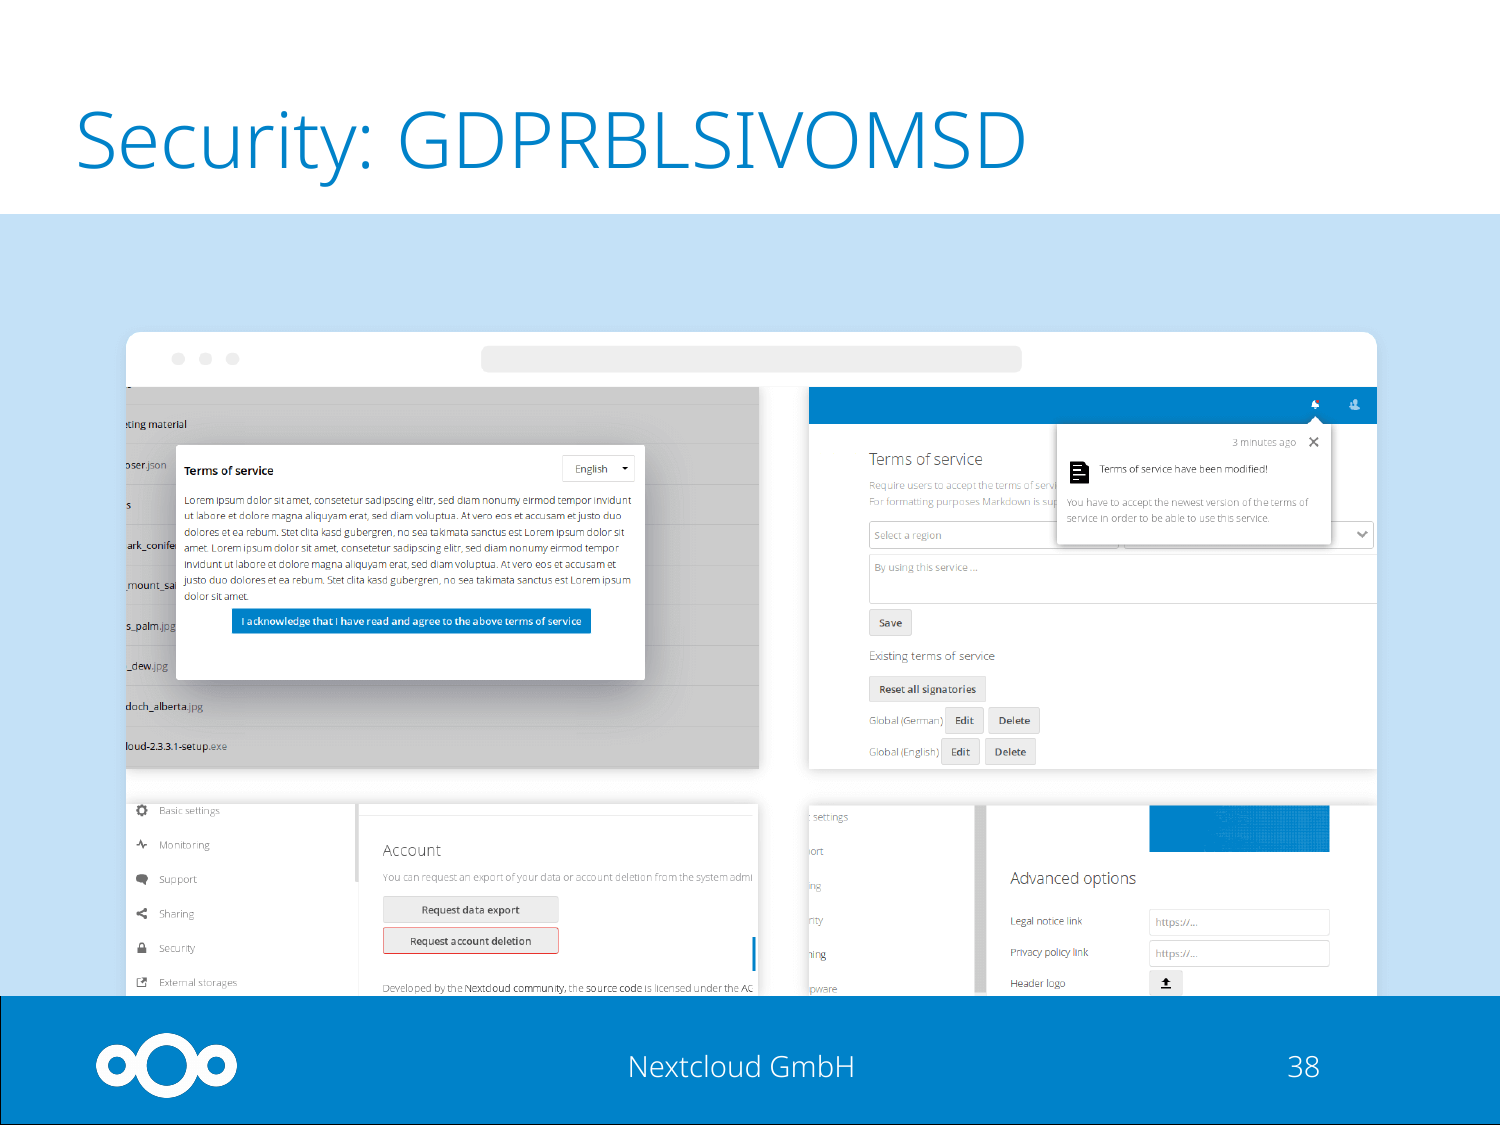

# Security: GDPRBLSIVOMSD
© struktur AG
38